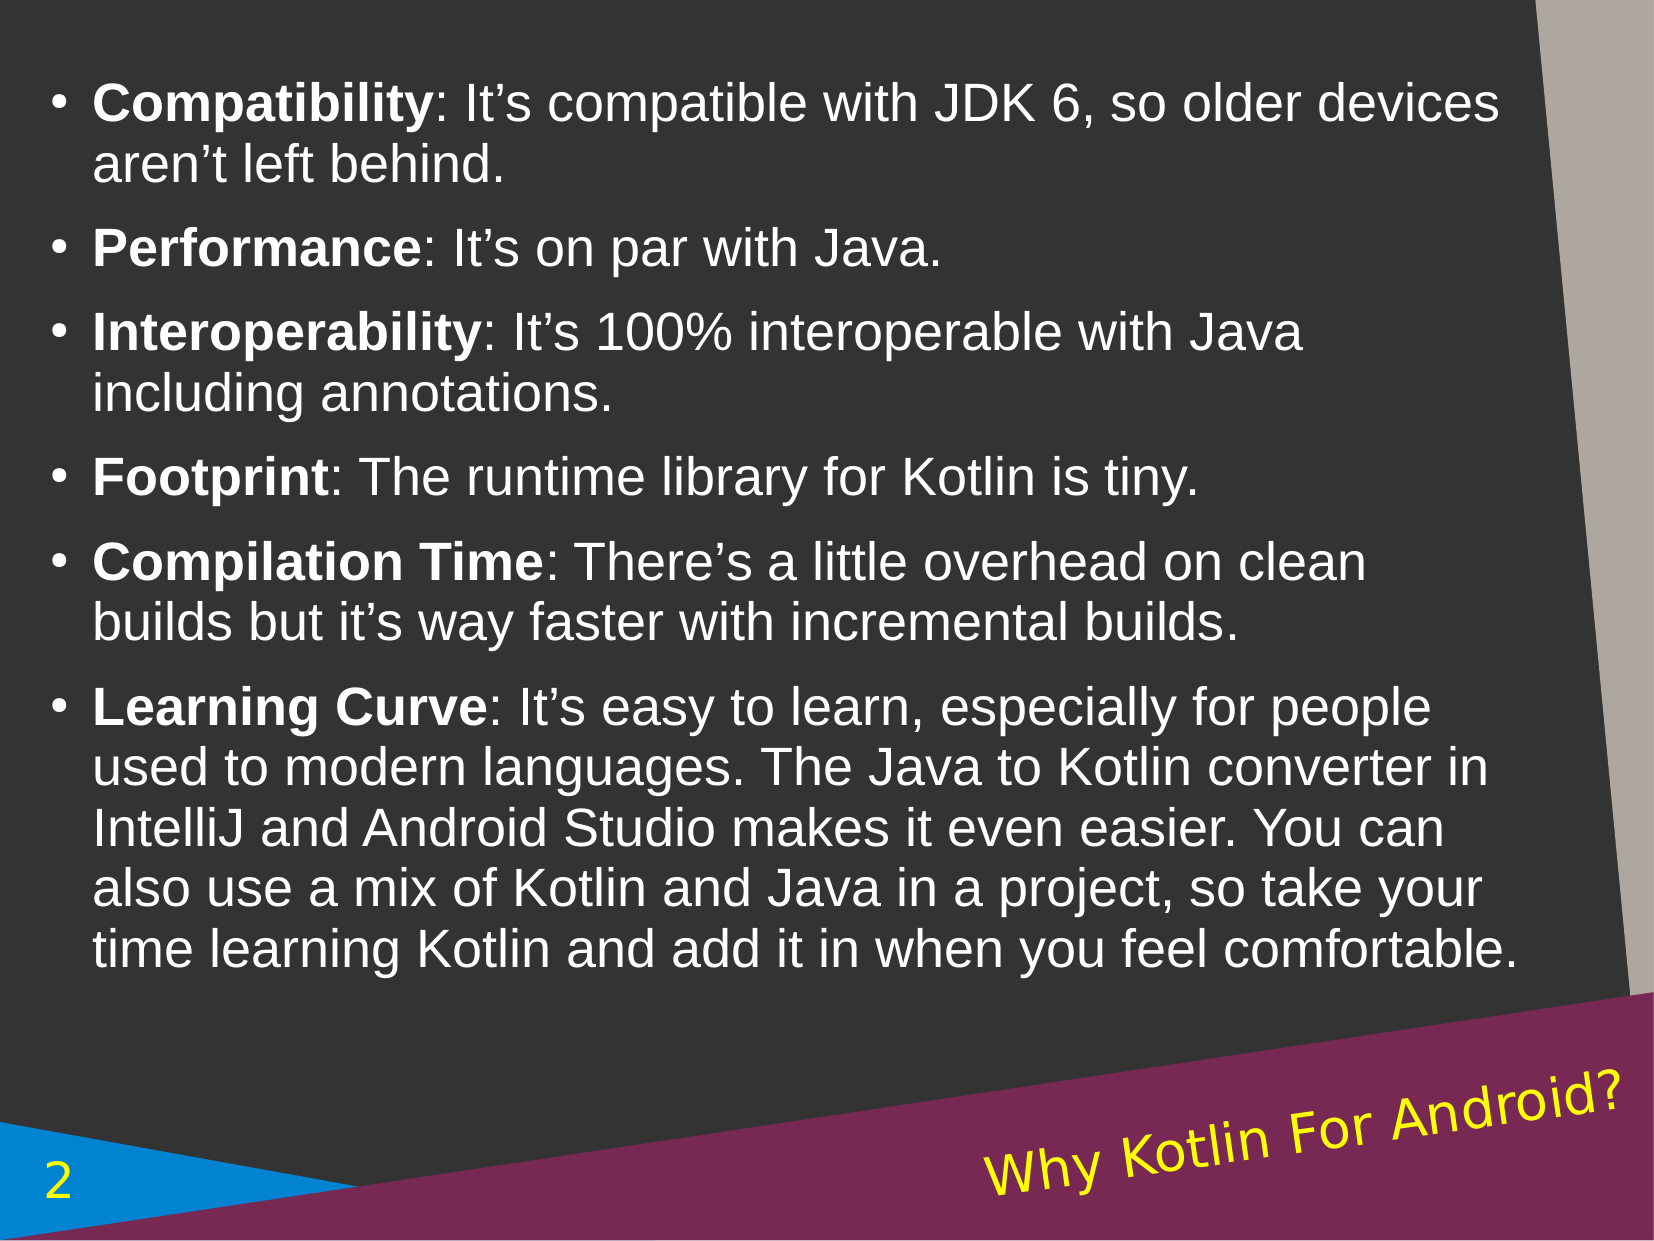

Compatibility: It’s compatible with JDK 6, so older devices aren’t left behind.
Performance: It’s on par with Java.
Interoperability: It’s 100% interoperable with Java including annotations.
Footprint: The runtime library for Kotlin is tiny.
Compilation Time: There’s a little overhead on clean builds but it’s way faster with incremental builds.
Learning Curve: It’s easy to learn, especially for people used to modern languages. The Java to Kotlin converter in IntelliJ and Android Studio makes it even easier. You can also use a mix of Kotlin and Java in a project, so take your time learning Kotlin and add it in when you feel comfortable.
# Why Kotlin For Android?
2